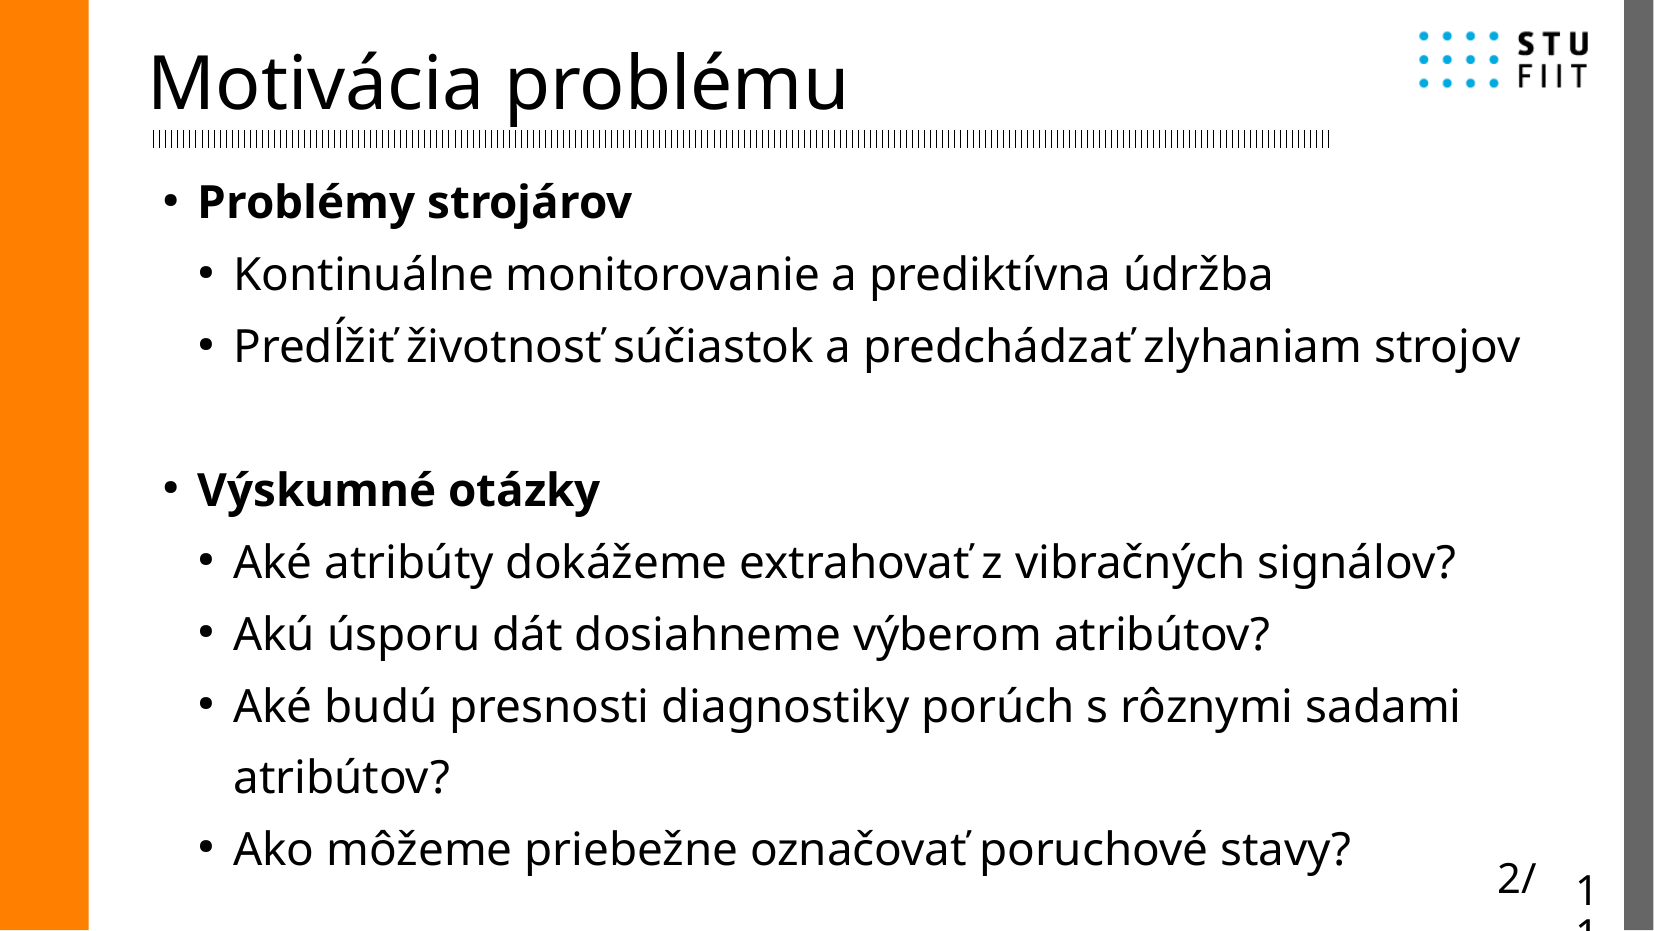

# Motivácia problému
Problémy strojárov
Kontinuálne monitorovanie a prediktívna údržba
Predĺžiť životnosť súčiastok a predchádzať zlyhaniam strojov
Výskumné otázky
Aké atribúty dokážeme extrahovať z vibračných signálov?
Akú úsporu dát dosiahneme výberom atribútov?
Aké budú presnosti diagnostiky porúch s rôznymi sadami atribútov?
Ako môžeme priebežne označovať poruchové stavy?
11